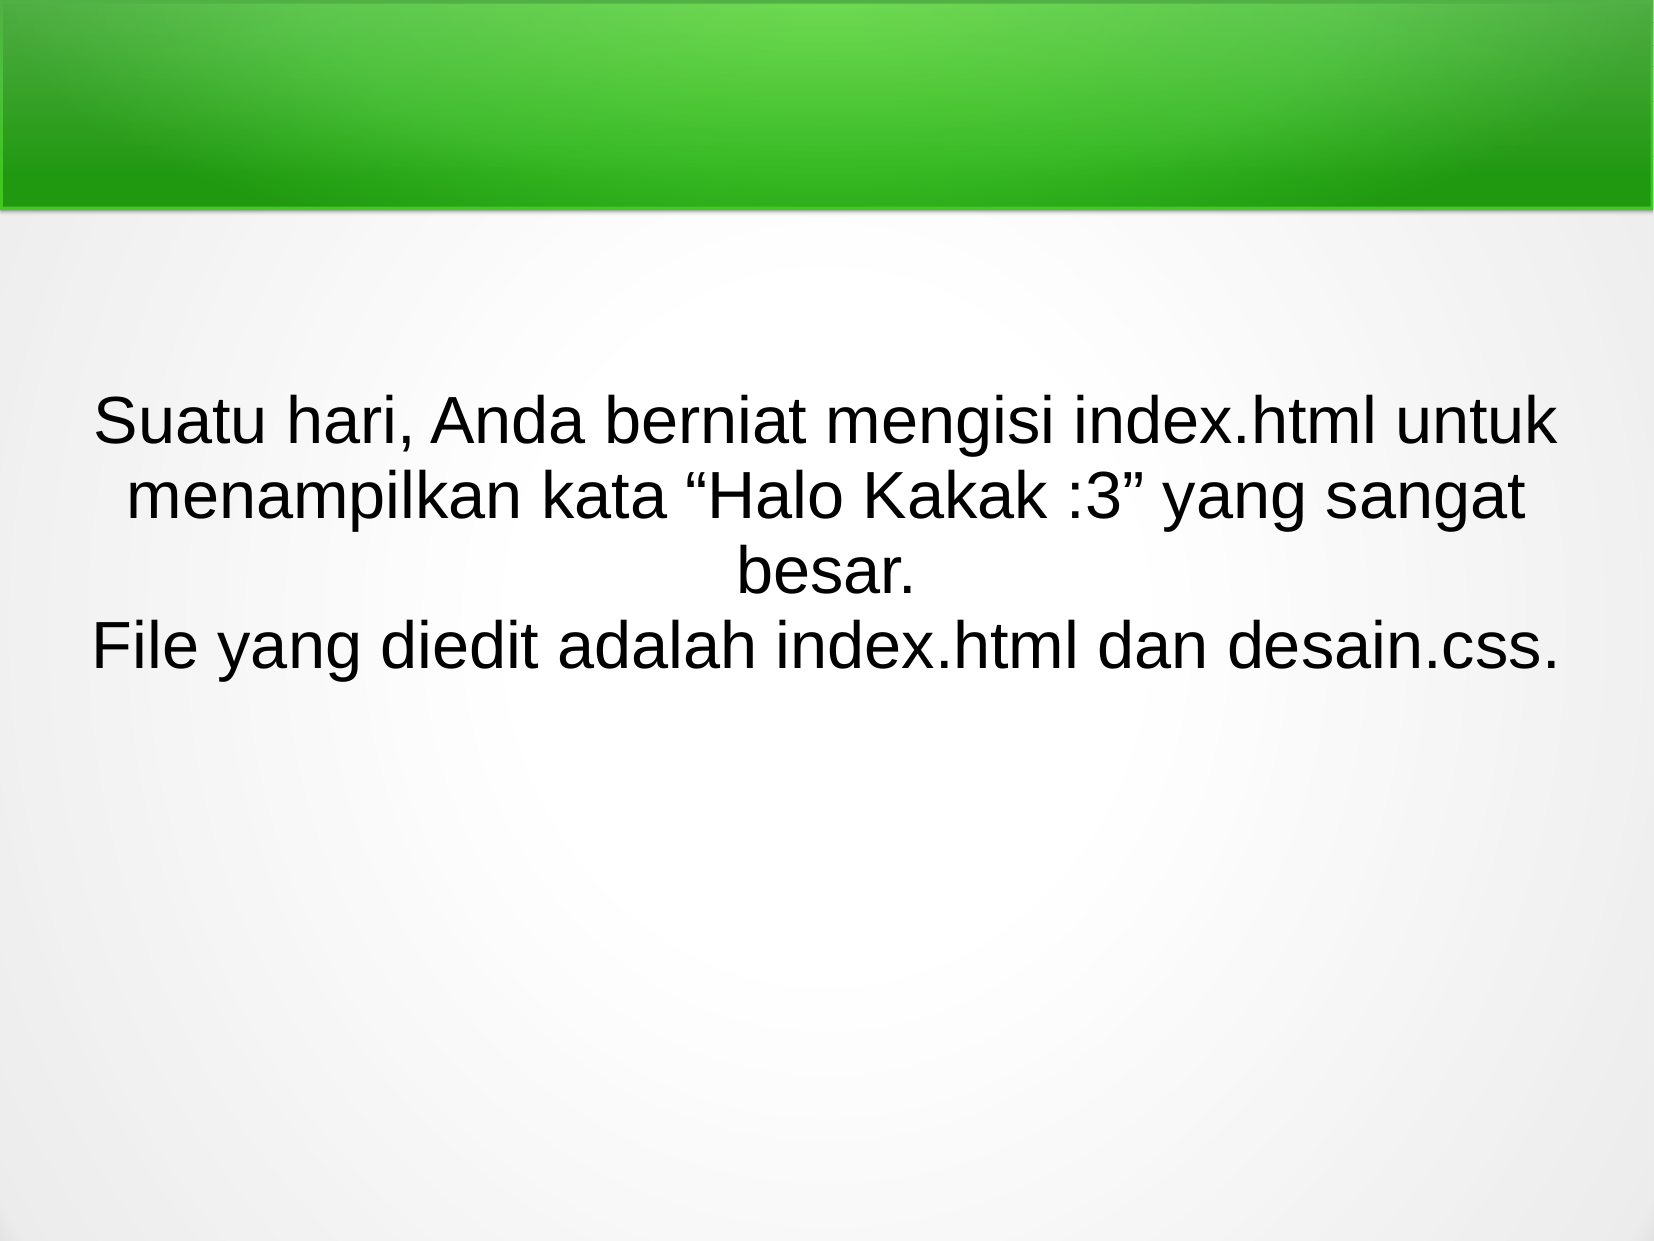

# Suatu hari, Anda berniat mengisi index.html untuk menampilkan kata “Halo Kakak :3” yang sangat besar.
File yang diedit adalah index.html dan desain.css.